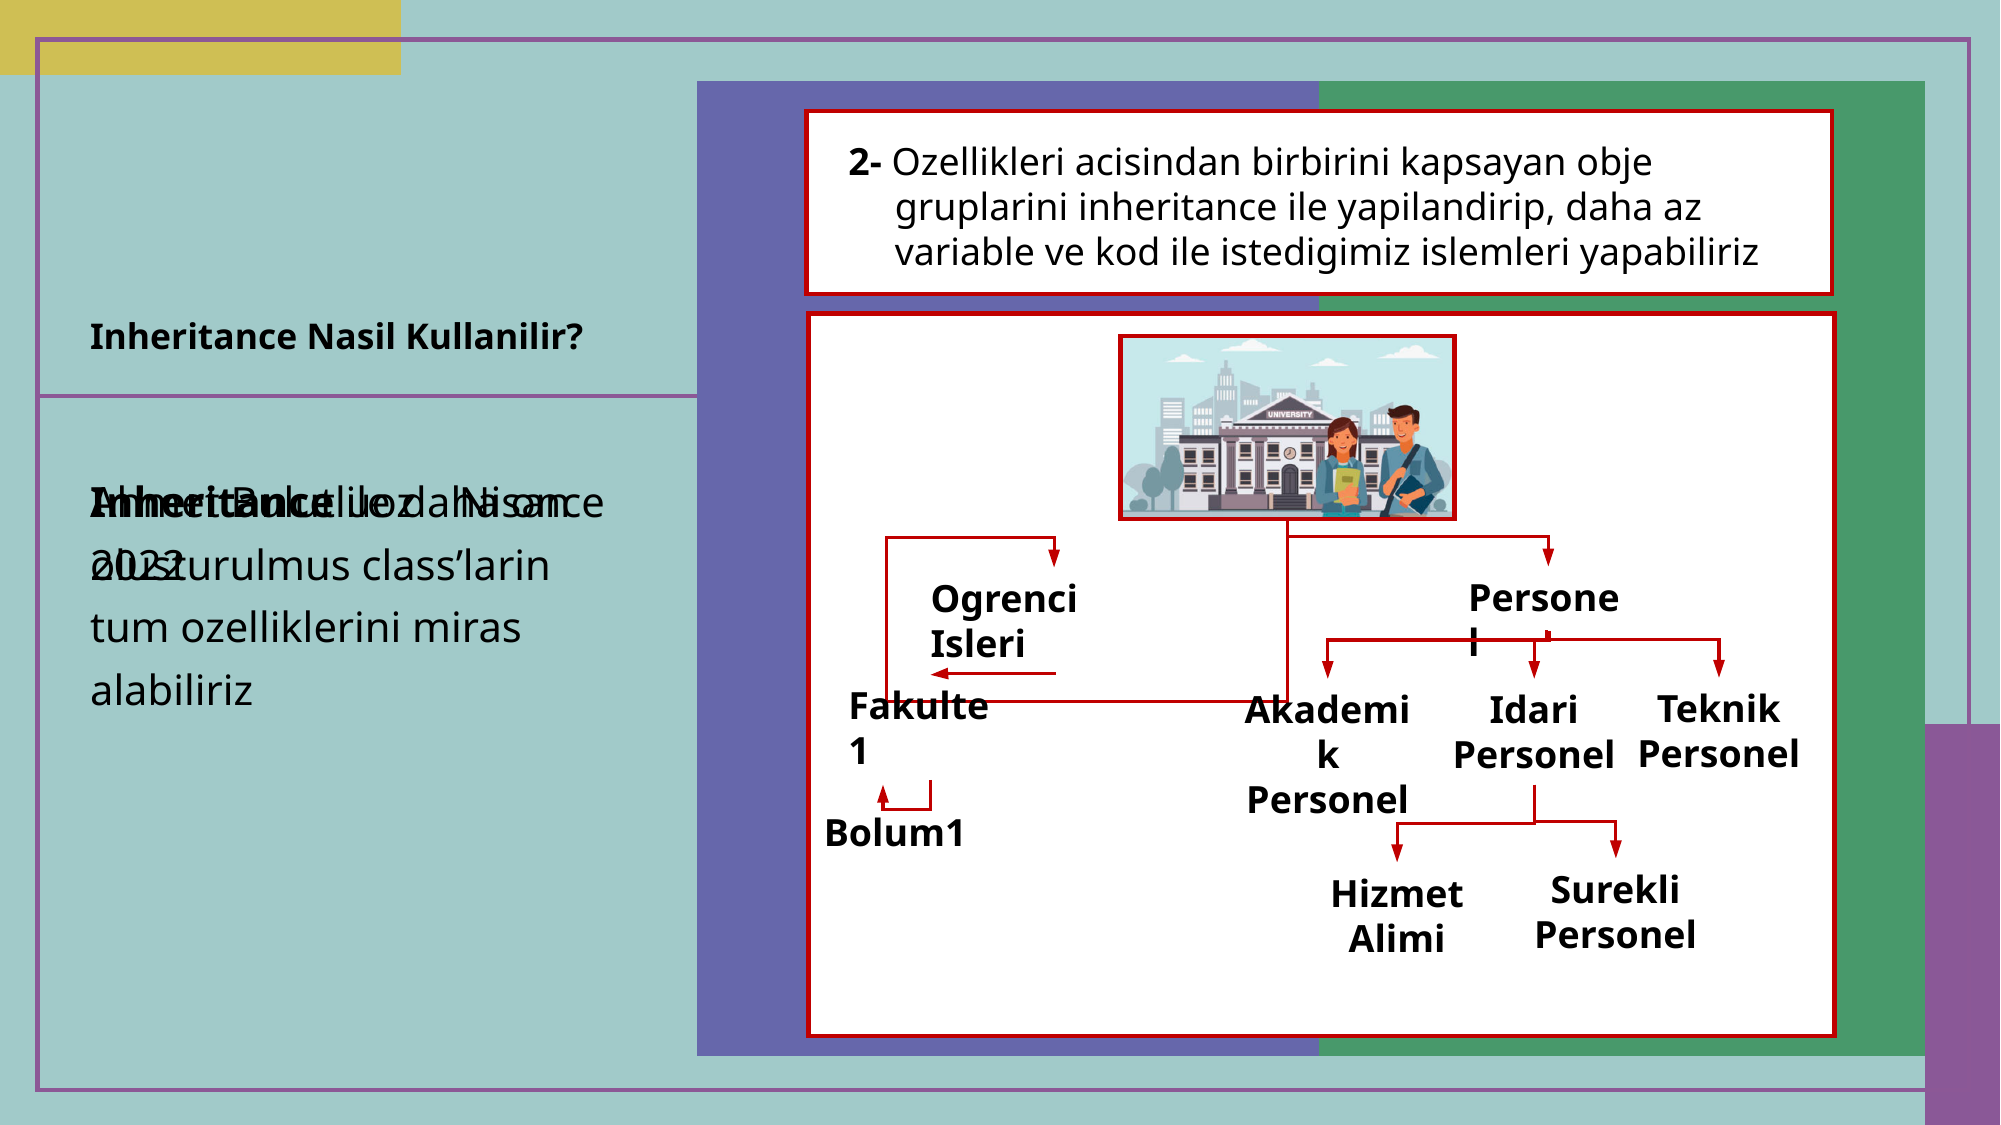

2- Ozellikleri acisindan birbirini kapsayan obje gruplarini inheritance ile yapilandirip, daha az variable ve kod ile istedigimiz islemleri yapabiliriz
Inheritance Nasil Kullanilir?
# Inheritance ile daha once olusturulmus class’larin tum ozelliklerini miras alabiliriz
Ahmet Bulutluoz Nisan 2022
Personel
Ogrenci Isleri
Fakulte 1
Teknik Personel
Akademik Personel
Idari Personel
Bolum1
Surekli Personel
Hizmet Alimi